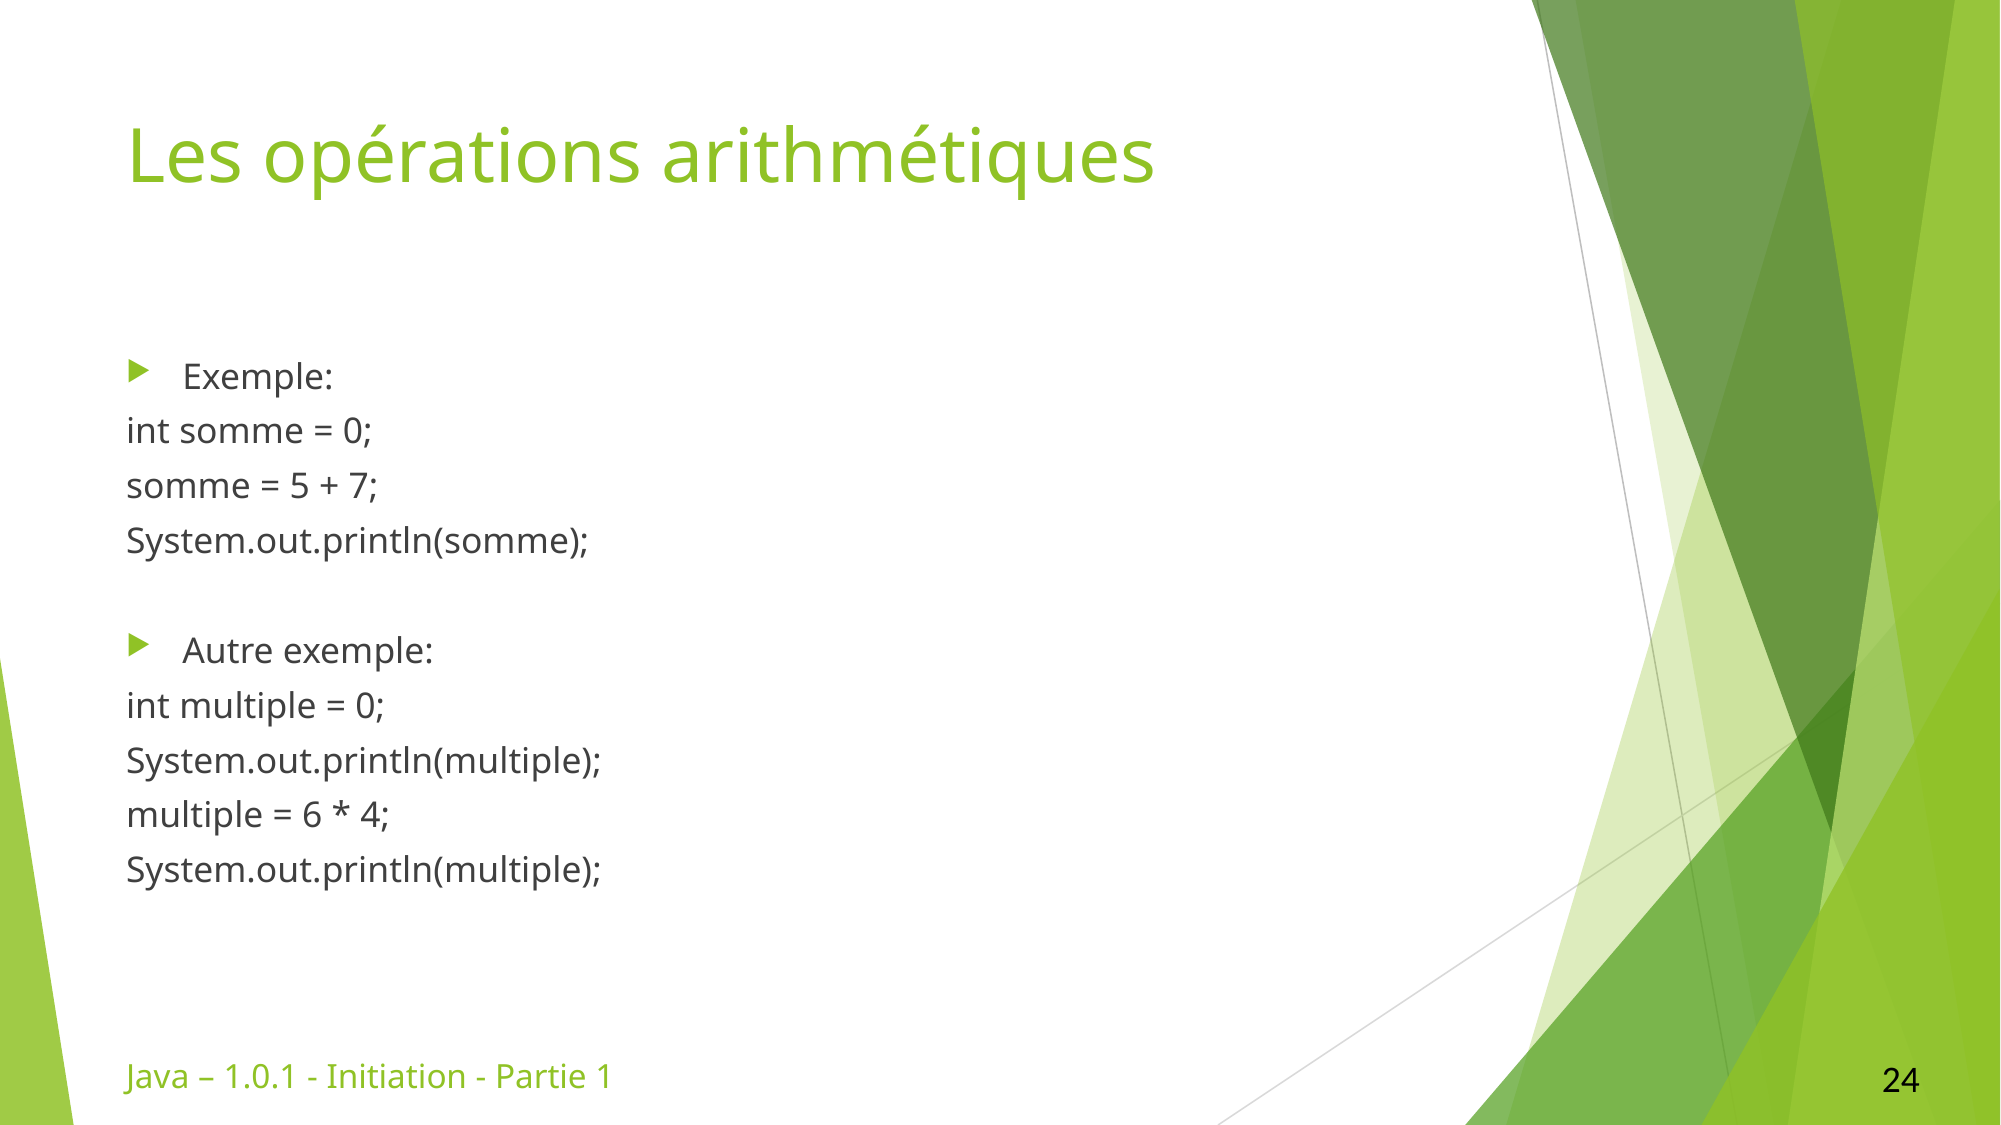

# Les opérations arithmétiques
Exemple:
int somme = 0;
somme = 5 + 7;
System.out.println(somme);
Autre exemple:
int multiple = 0;
System.out.println(multiple);
multiple = 6 * 4;
System.out.println(multiple);
Java – 1.0.1 - Initiation - Partie 1